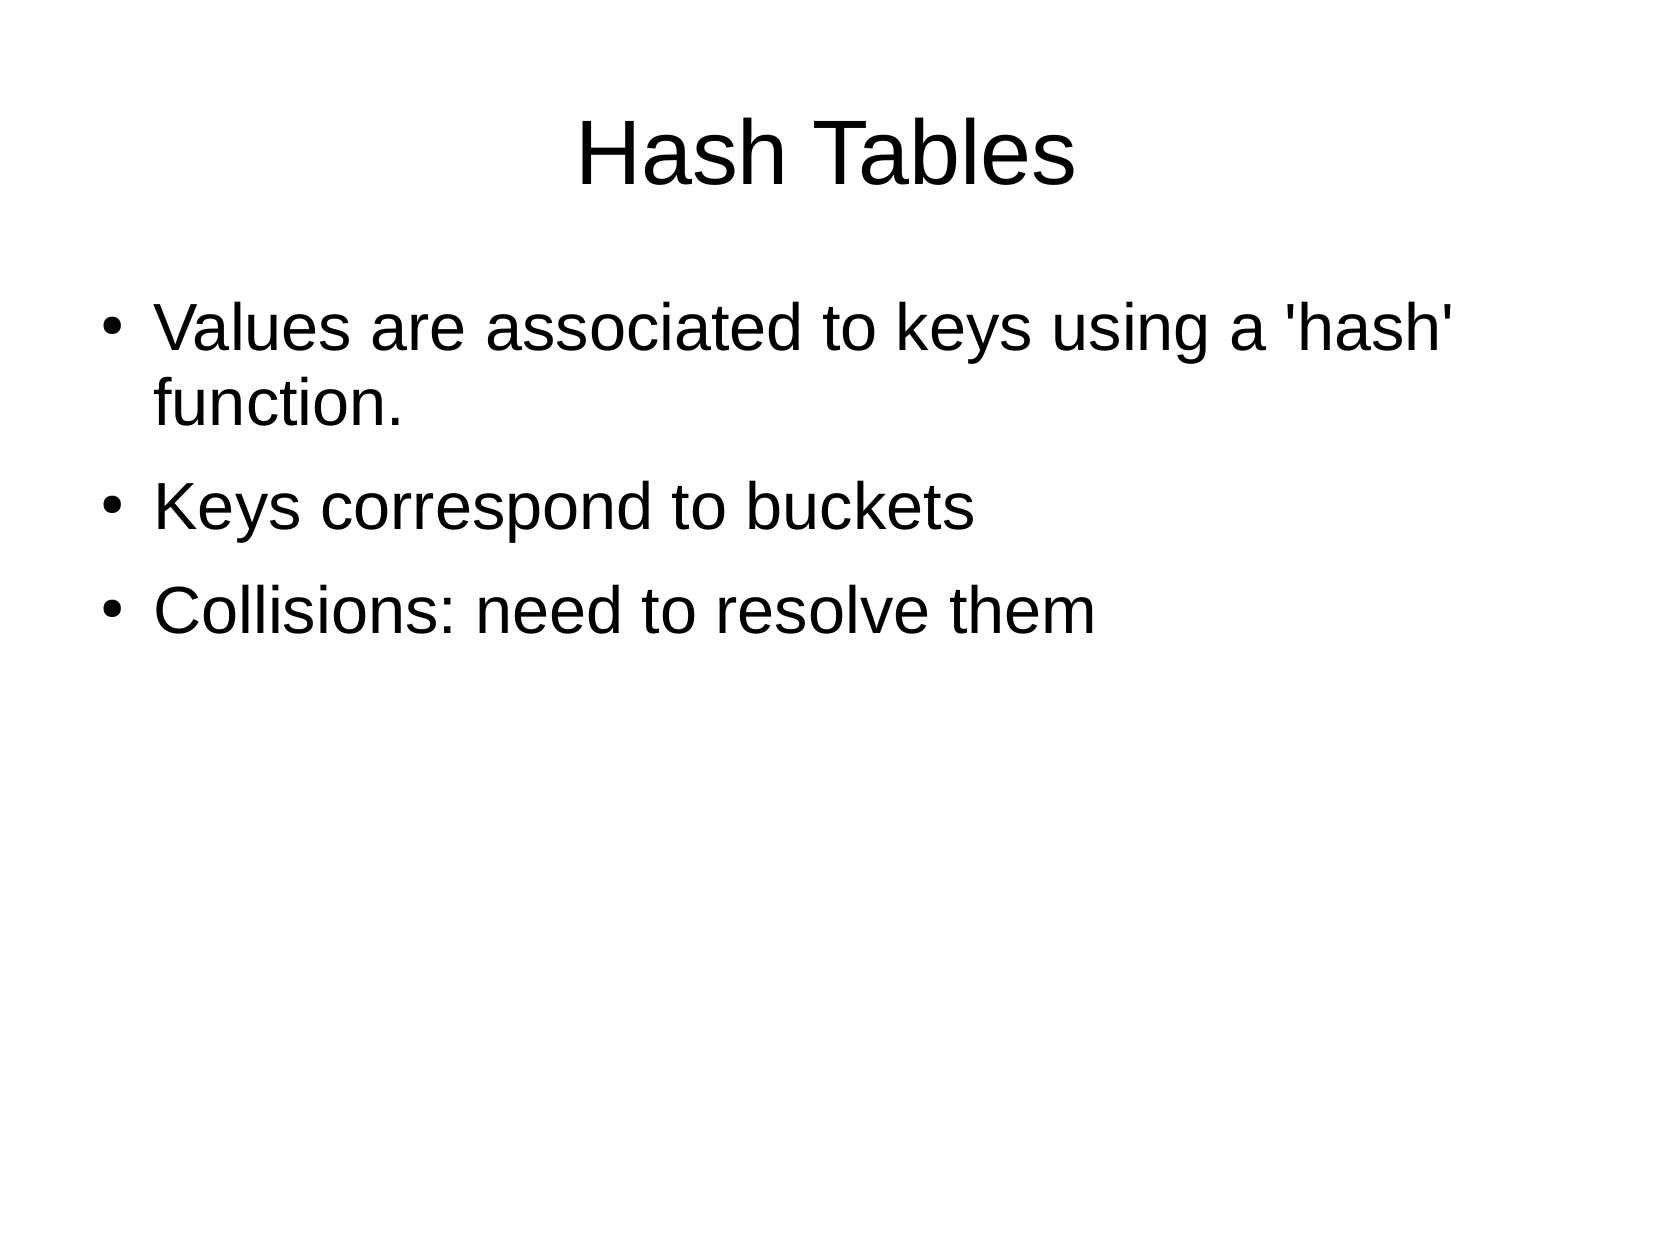

# Hash Tables
Values are associated to keys using a 'hash' function.
Keys correspond to buckets
Collisions: need to resolve them